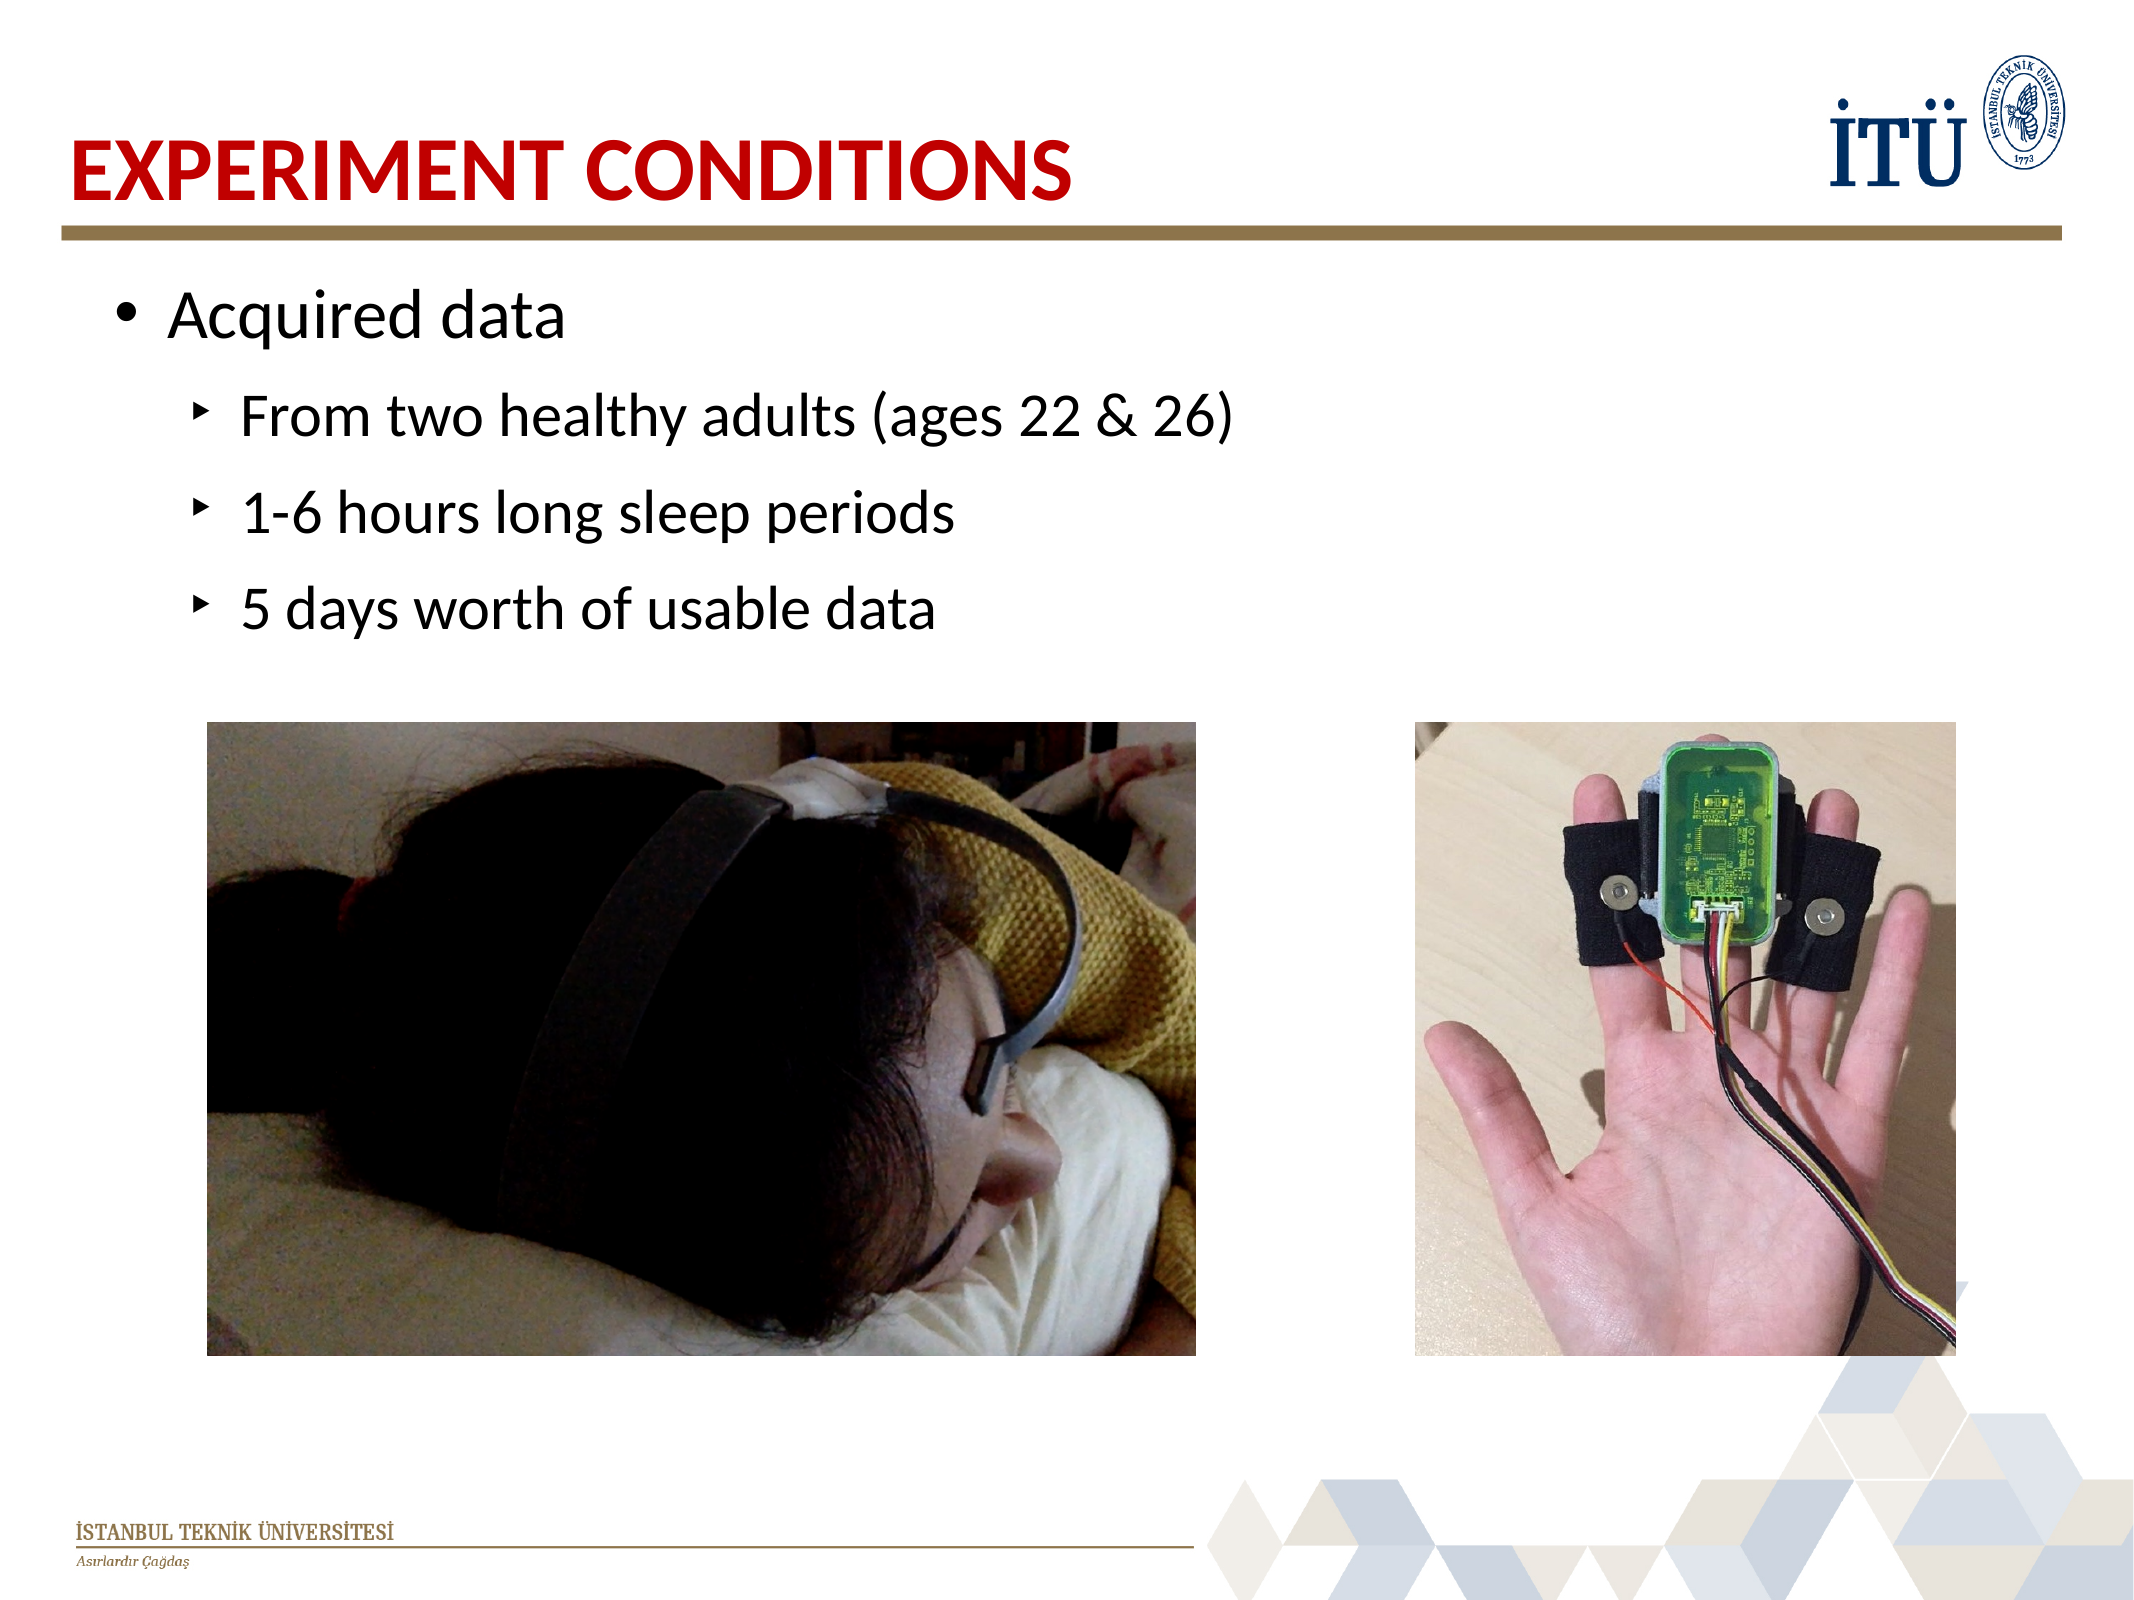

EXPERIMENT CONDITIONS
# Acquired data
From two healthy adults (ages 22 & 26)
1-6 hours long sleep periods
5 days worth of usable data